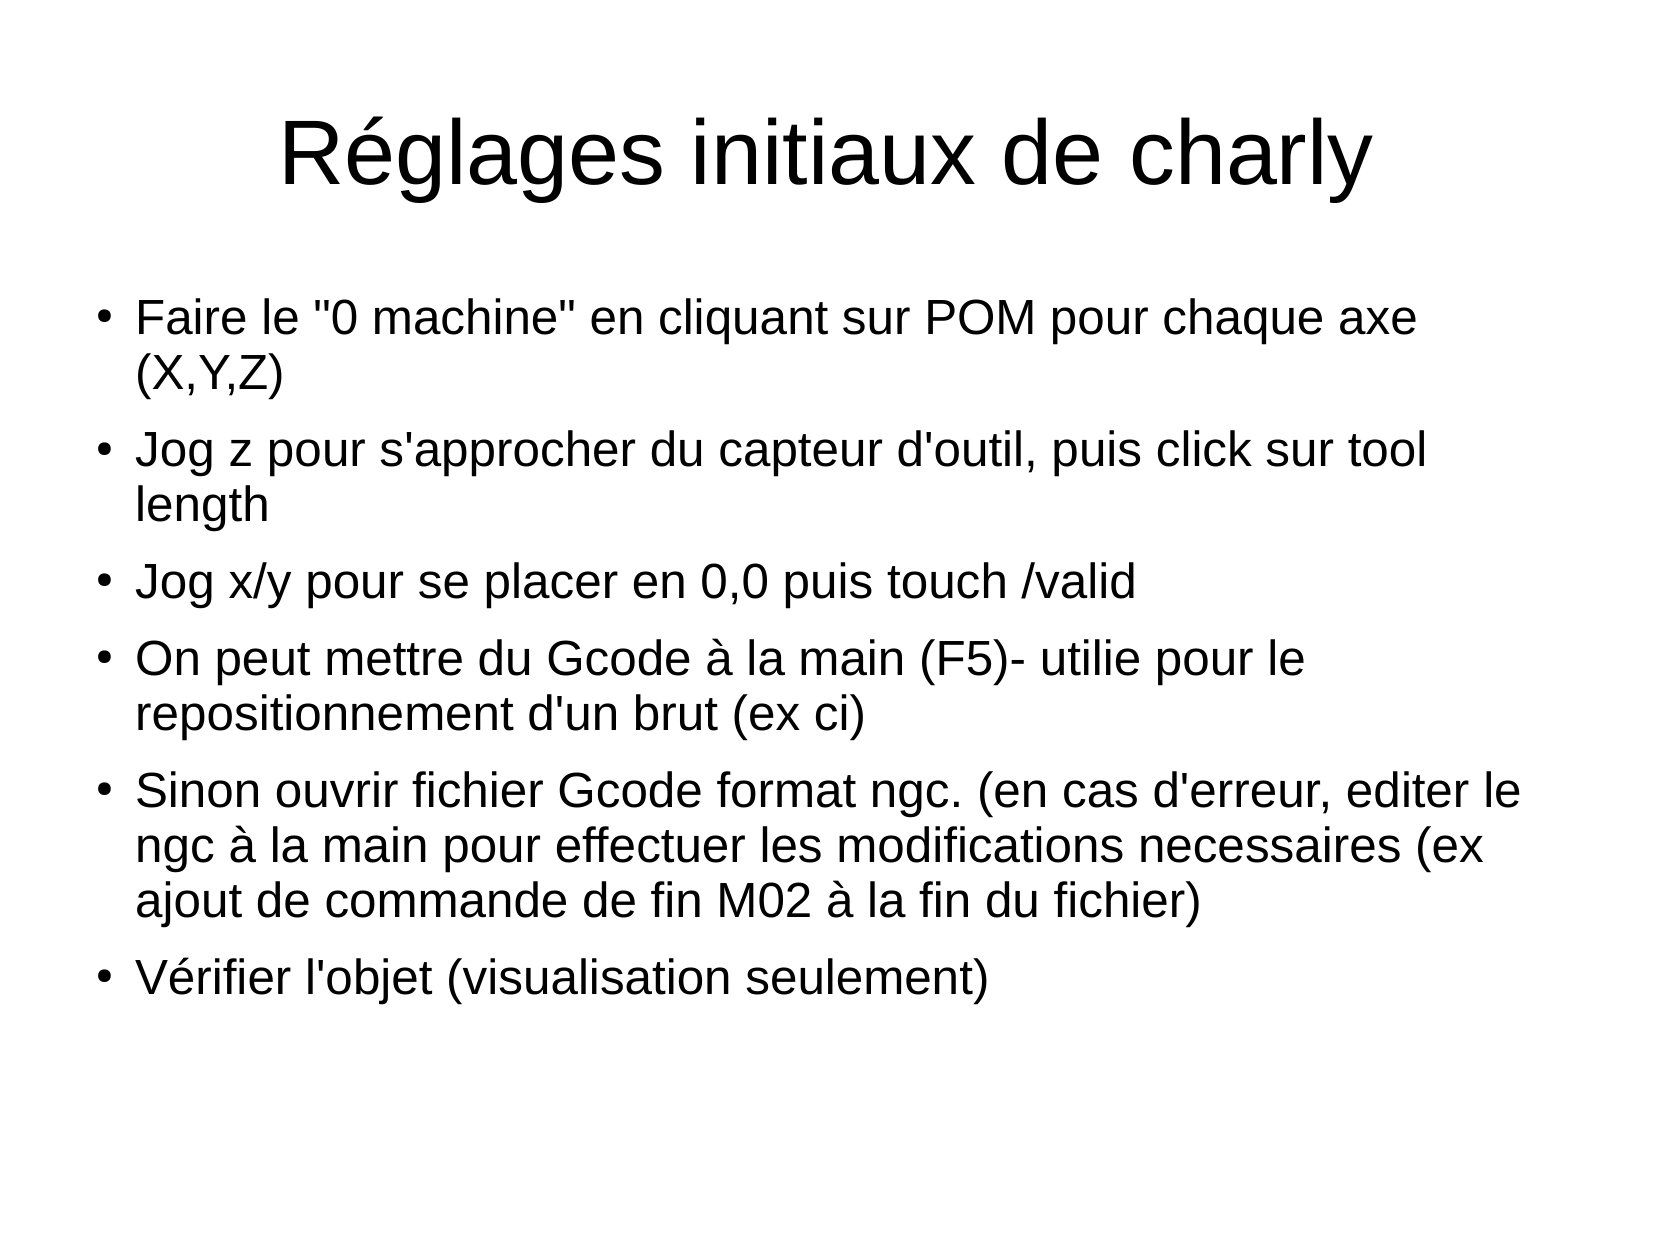

# Réglages initiaux de charly
Faire le "0 machine" en cliquant sur POM pour chaque axe (X,Y,Z)
Jog z pour s'approcher du capteur d'outil, puis click sur tool length
Jog x/y pour se placer en 0,0 puis touch /valid
On peut mettre du Gcode à la main (F5)- utilie pour le repositionnement d'un brut (ex ci)
Sinon ouvrir fichier Gcode format ngc. (en cas d'erreur, editer le ngc à la main pour effectuer les modifications necessaires (ex ajout de commande de fin M02 à la fin du fichier)
Vérifier l'objet (visualisation seulement)